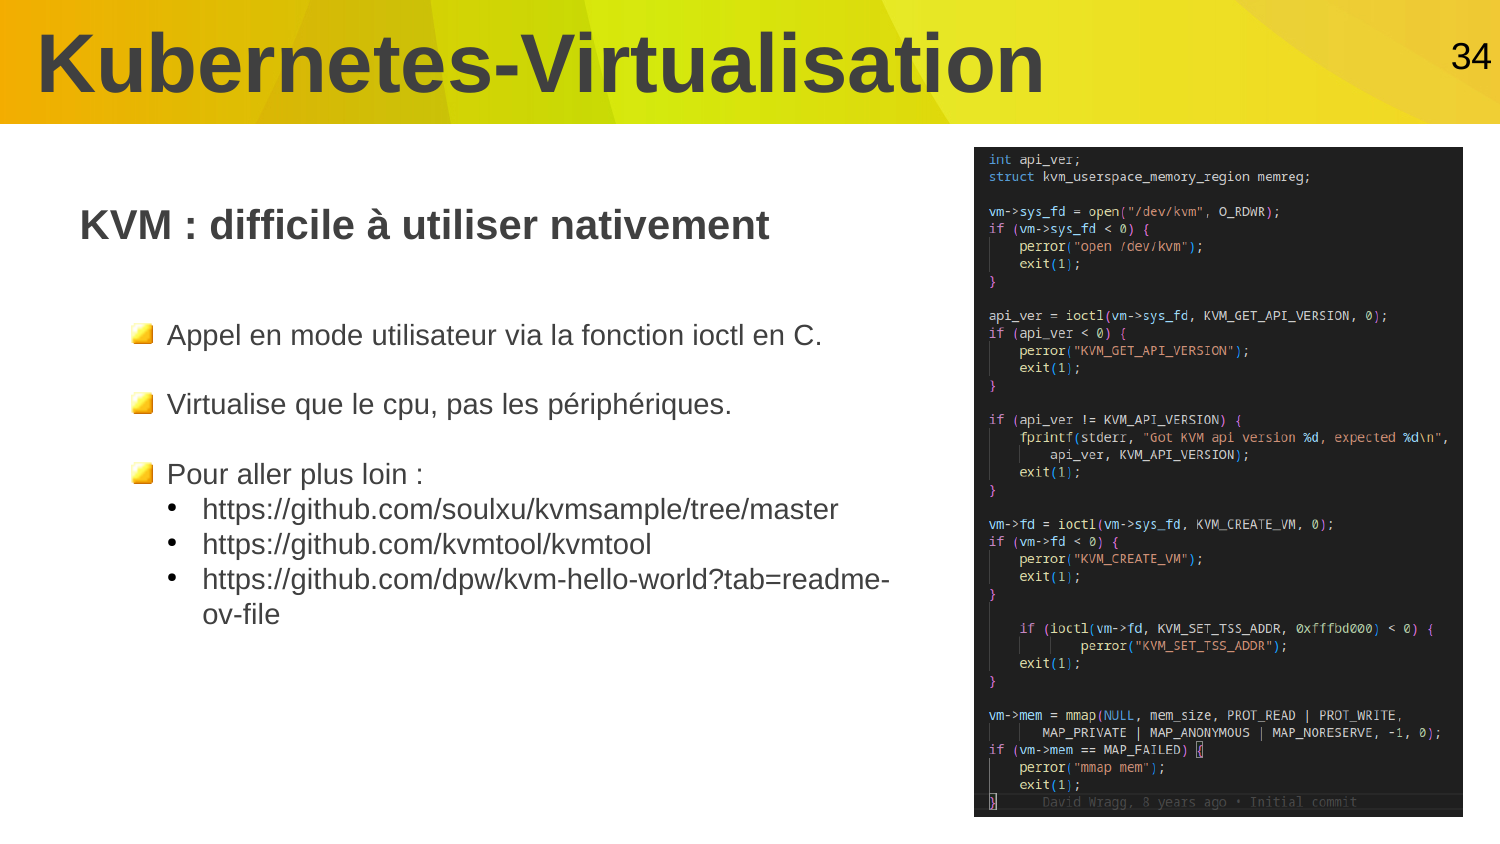

Kubernetes-Virtualisation
KVM : difficile à utiliser nativement
Appel en mode utilisateur via la fonction ioctl en C.
Virtualise que le cpu, pas les périphériques.
Pour aller plus loin :
https://github.com/soulxu/kvmsample/tree/master
https://github.com/kvmtool/kvmtool
https://github.com/dpw/kvm-hello-world?tab=readme-ov-file